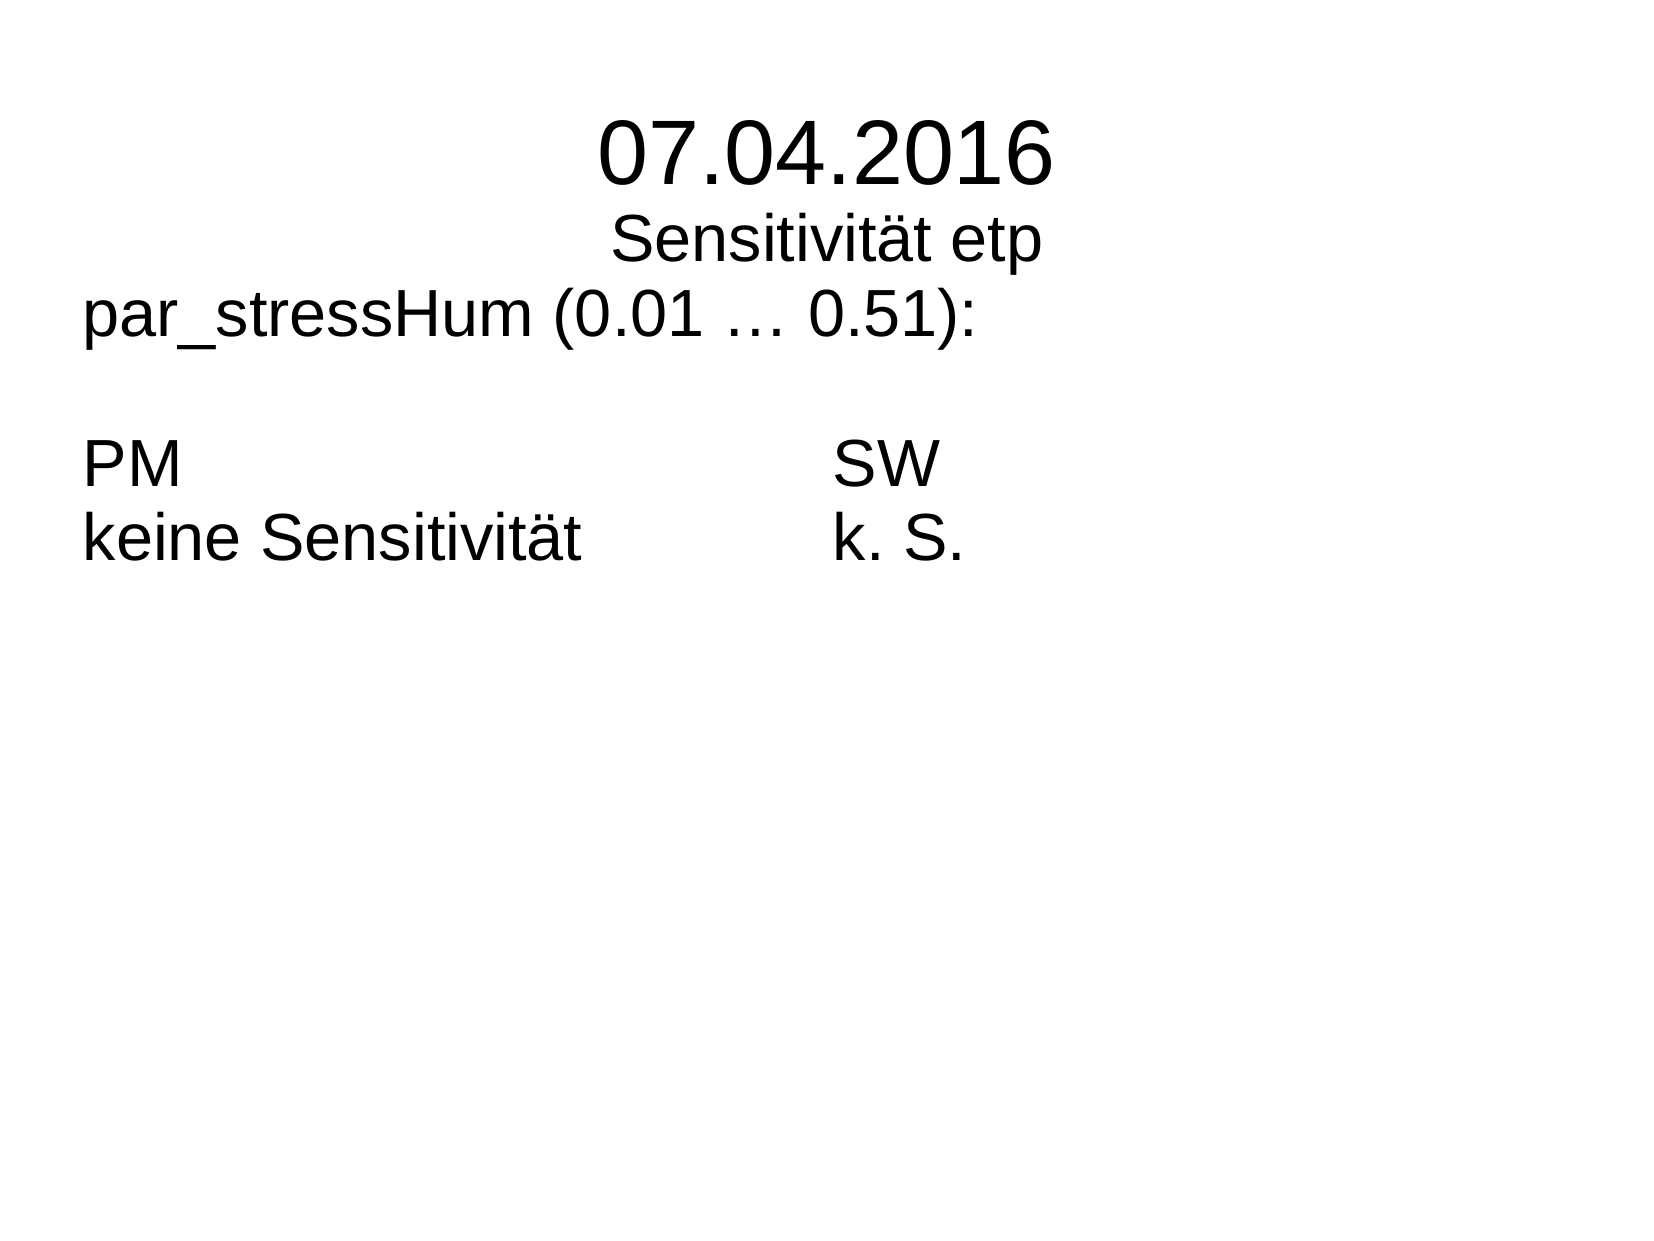

# 07.04.2016
Sensitivität etp
par_stressHum (0.01 … 0.51):
PM									SW
keine Sensitivität				k. S.